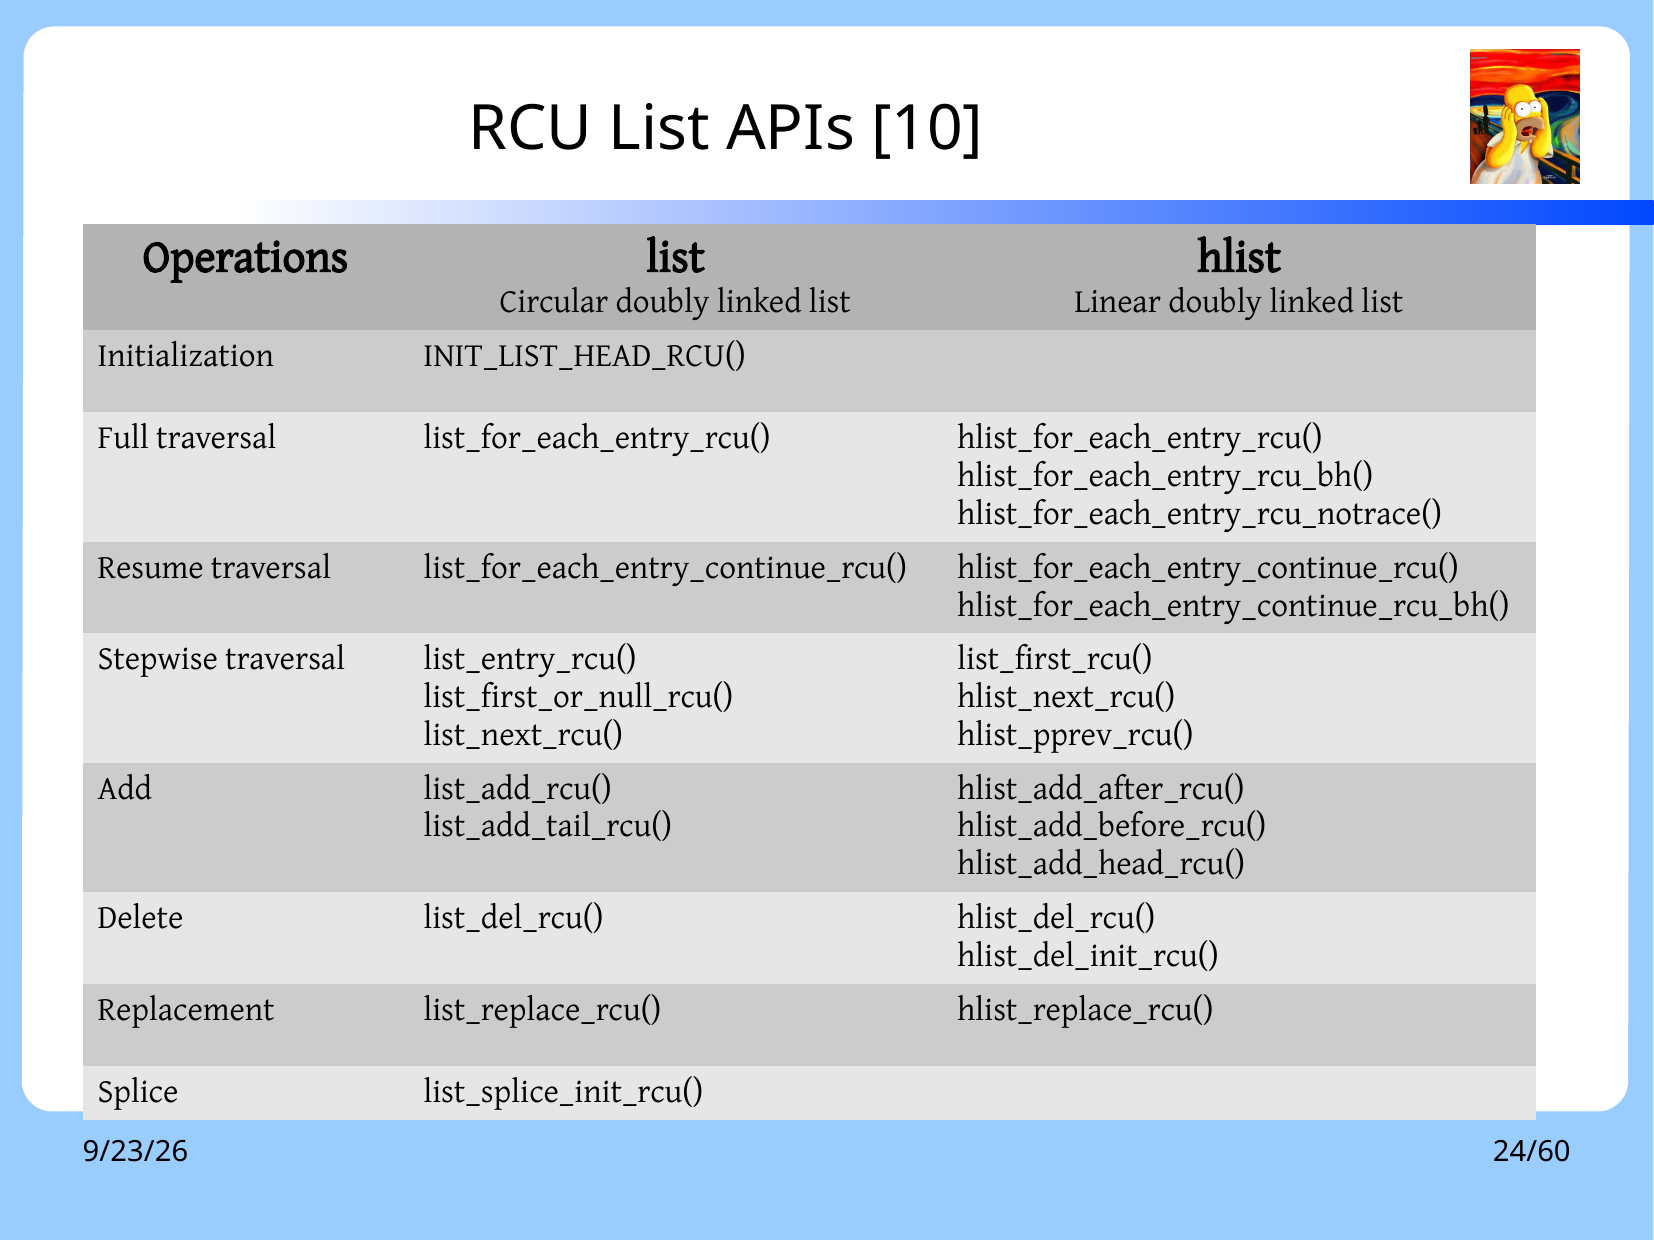

# RCU List APIs [10]
| Operations | list Circular doubly linked list | hlist Linear doubly linked list |
| --- | --- | --- |
| Initialization | INIT\_LIST\_HEAD\_RCU() | |
| Full traversal | list\_for\_each\_entry\_rcu() | hlist\_for\_each\_entry\_rcu() hlist\_for\_each\_entry\_rcu\_bh() hlist\_for\_each\_entry\_rcu\_notrace() |
| Resume traversal | list\_for\_each\_entry\_continue\_rcu() | hlist\_for\_each\_entry\_continue\_rcu() hlist\_for\_each\_entry\_continue\_rcu\_bh() |
| Stepwise traversal | list\_entry\_rcu() list\_first\_or\_null\_rcu() list\_next\_rcu() | list\_first\_rcu() hlist\_next\_rcu() hlist\_pprev\_rcu() |
| Add | list\_add\_rcu() list\_add\_tail\_rcu() | hlist\_add\_after\_rcu() hlist\_add\_before\_rcu() hlist\_add\_head\_rcu() |
| Delete | list\_del\_rcu() | hlist\_del\_rcu() hlist\_del\_init\_rcu() |
| Replacement | list\_replace\_rcu() | hlist\_replace\_rcu() |
| Splice | list\_splice\_init\_rcu() | |
24